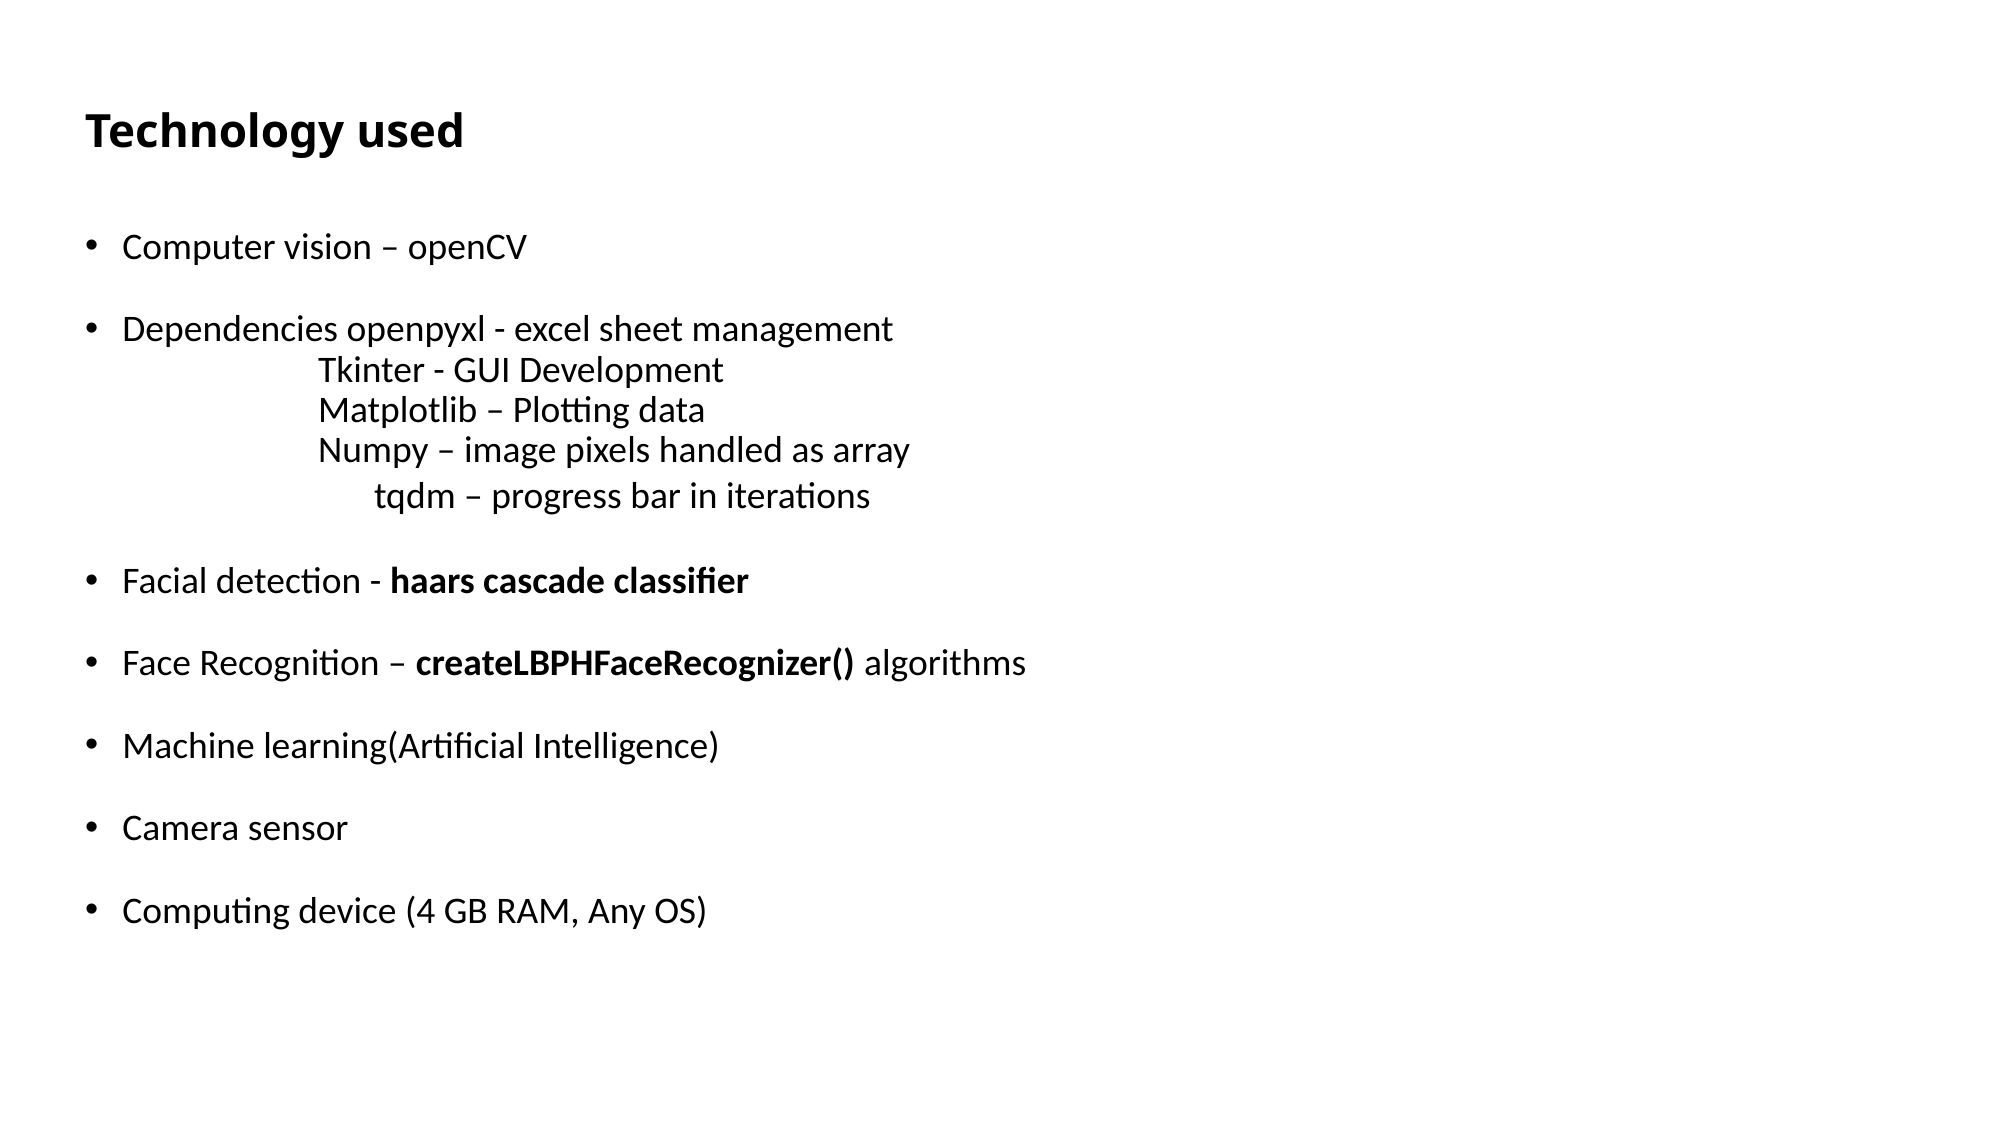

Technology used
Computer vision – openCV
Dependencies openpyxl - excel sheet management
 Tkinter - GUI Development
 Matplotlib – Plotting data
 Numpy – image pixels handled as array
 tqdm – progress bar in iterations
Facial detection - haars cascade classifier
Face Recognition – createLBPHFaceRecognizer() algorithms
Machine learning(Artificial Intelligence)
Camera sensor
Computing device (4 GB RAM, Any OS)